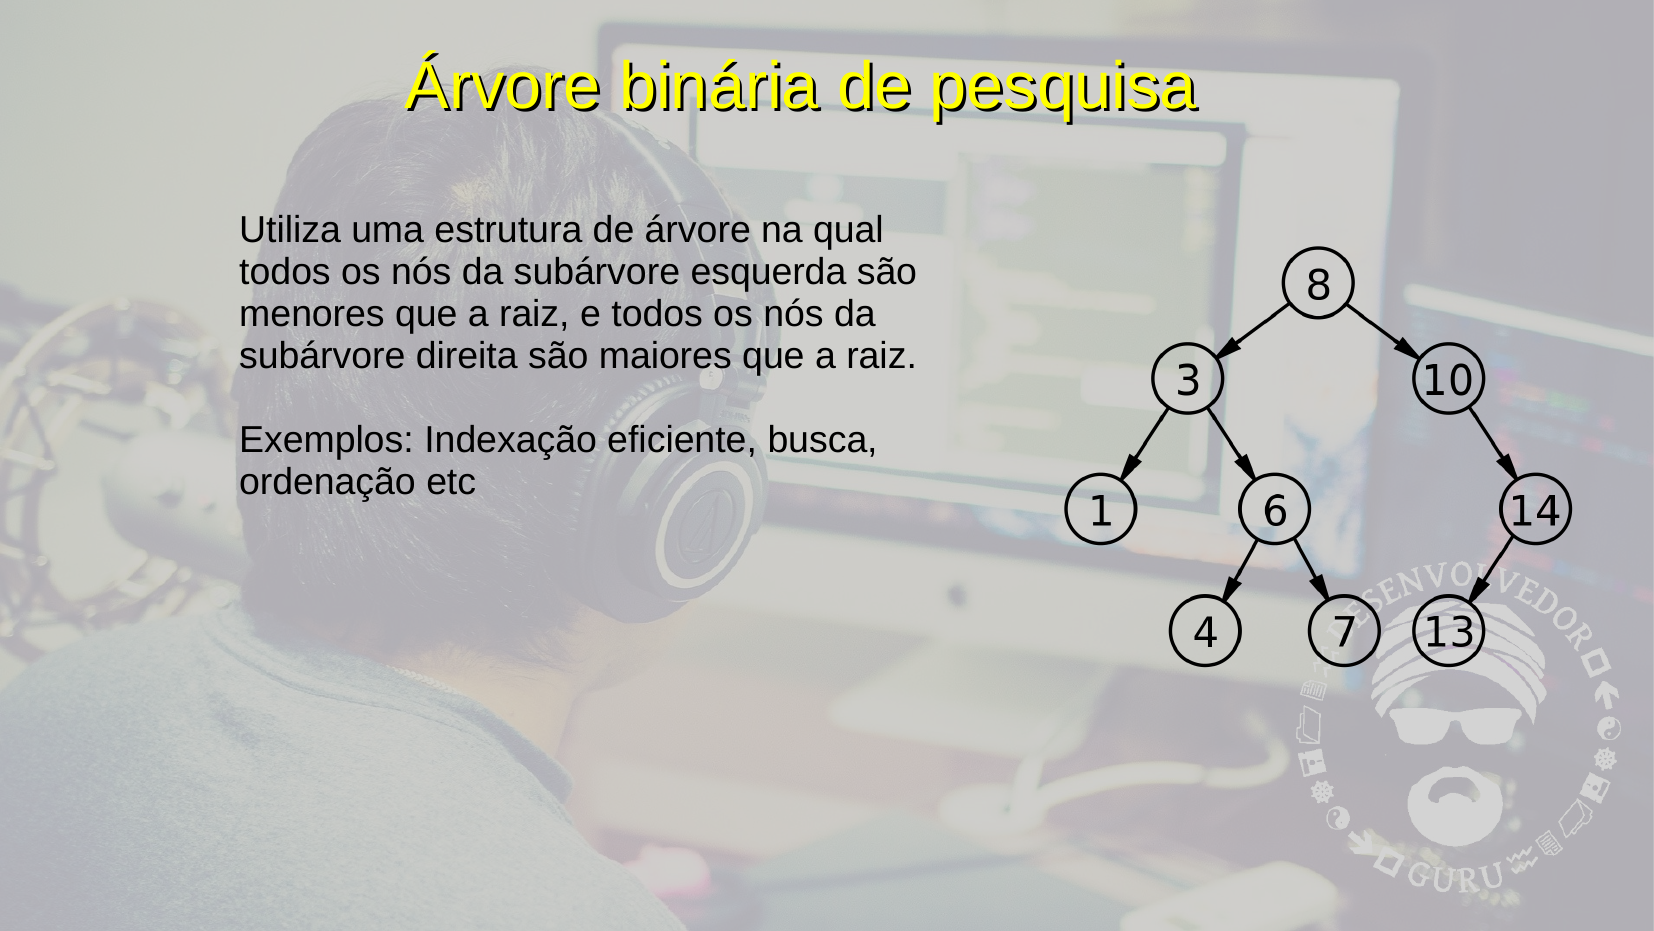

Árvore binária de pesquisa
Utiliza uma estrutura de árvore na qual todos os nós da subárvore esquerda são menores que a raiz, e todos os nós da subárvore direita são maiores que a raiz.
Exemplos: Indexação eficiente, busca, ordenação etc